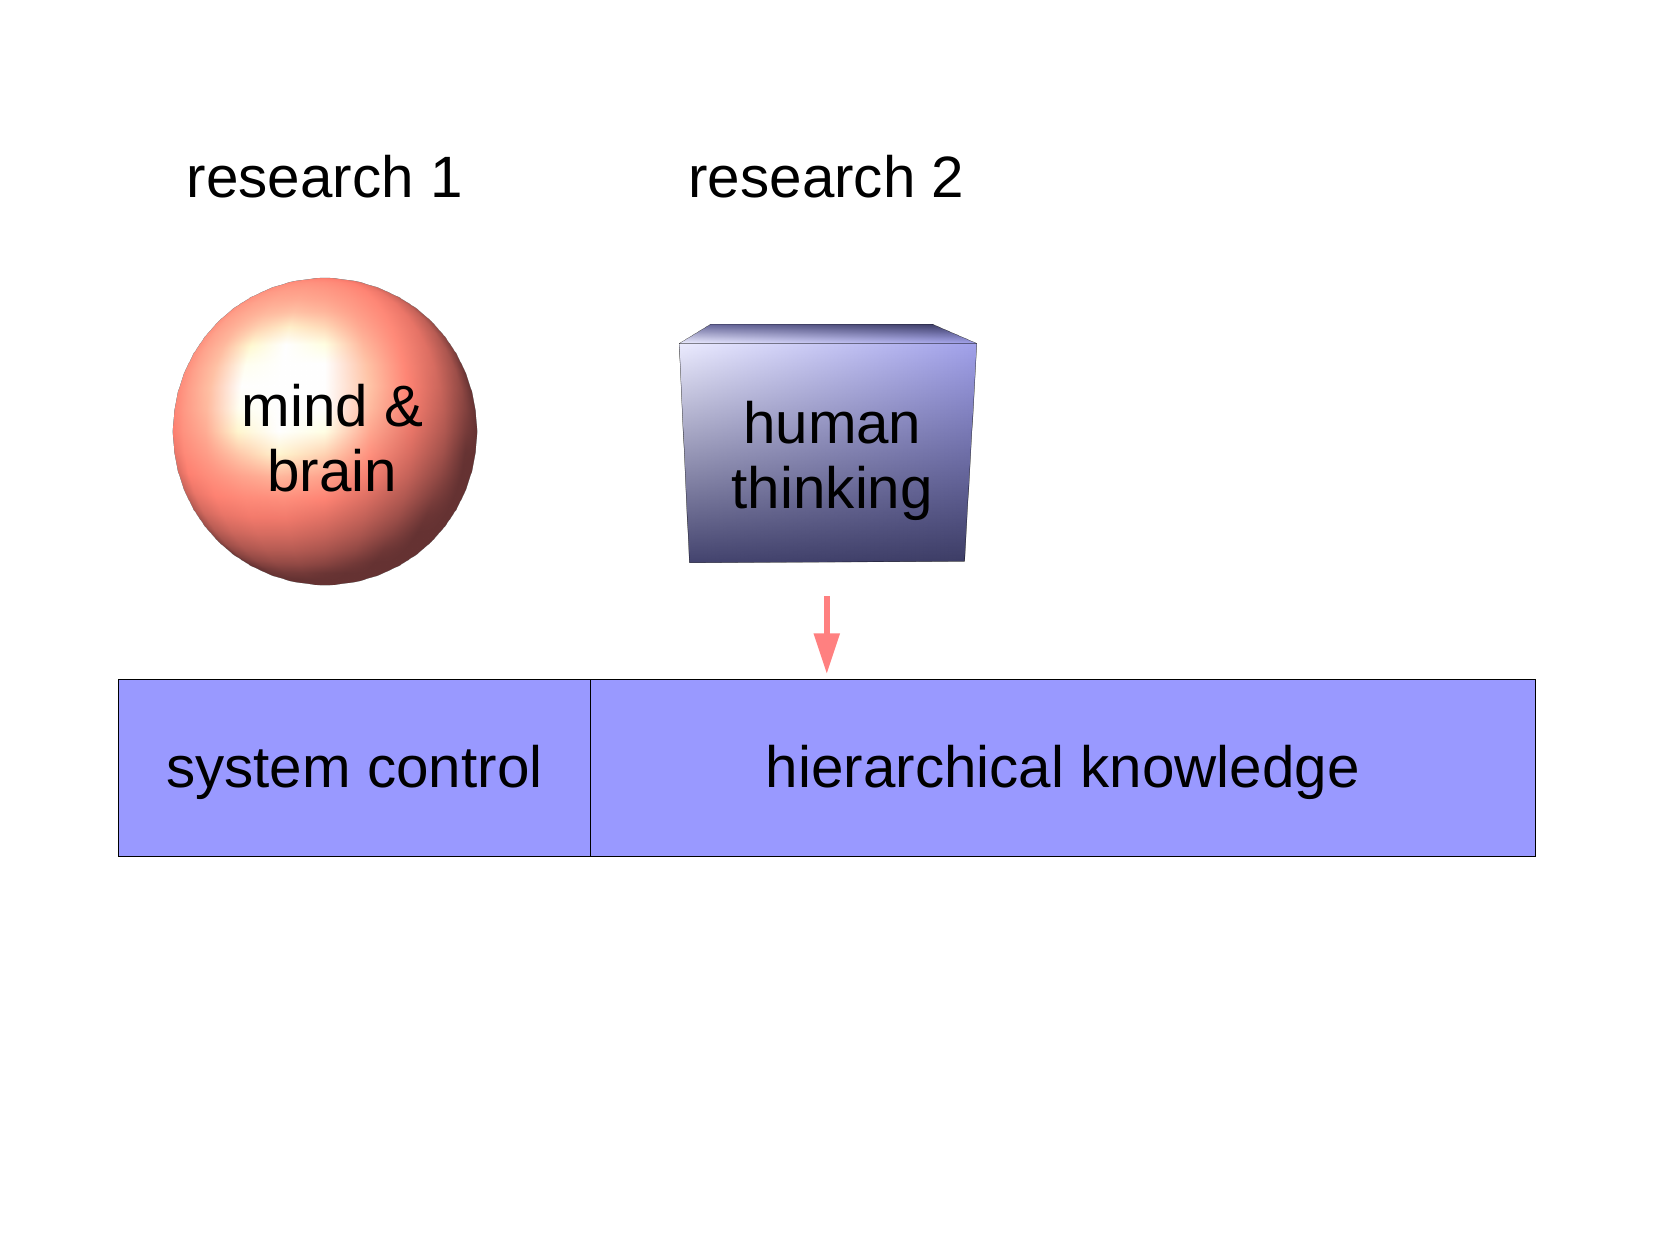

research 1
mind &
brain
research 2
human
thinking
hierarchical knowledge
system control
knowledge